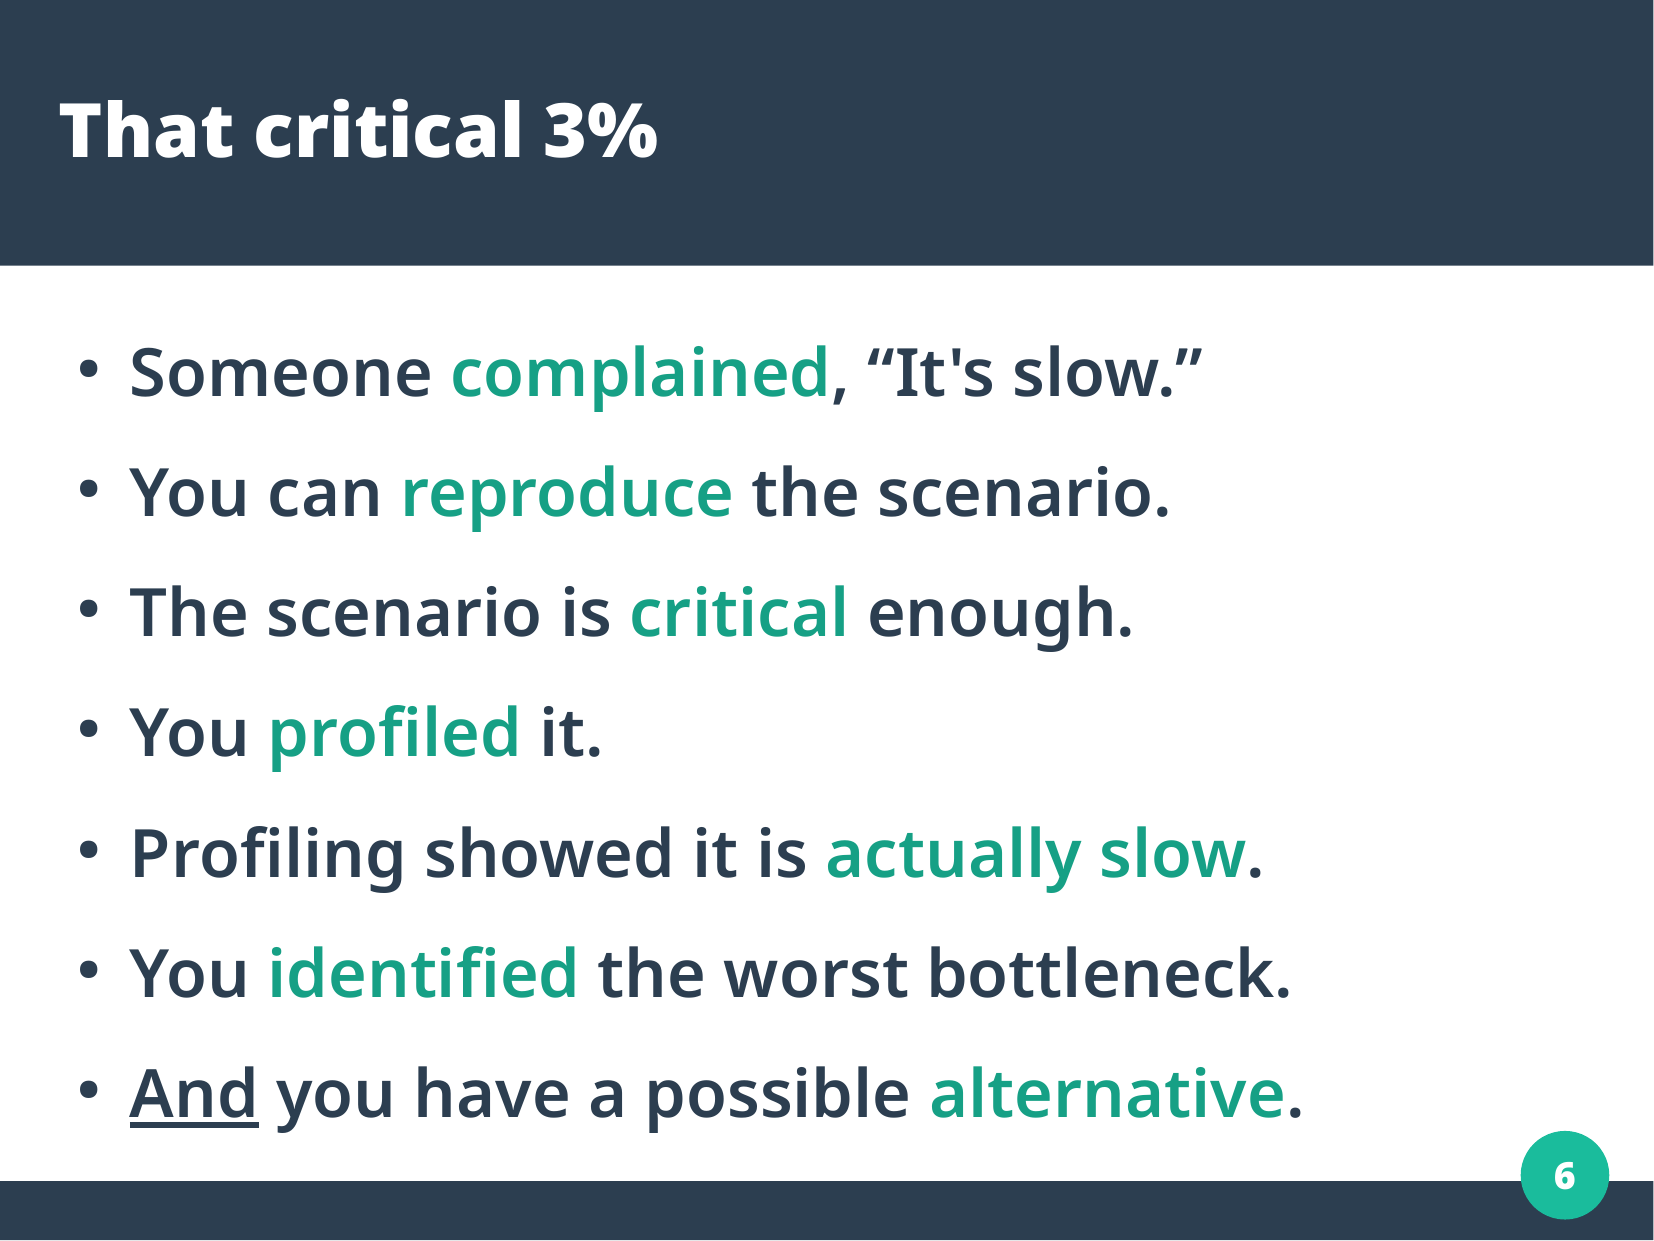

# That critical 3%
Someone complained, “It's slow.”
You can reproduce the scenario.
The scenario is critical enough.
You profiled it.
Profiling showed it is actually slow.
You identified the worst bottleneck.
And you have a possible alternative.
6